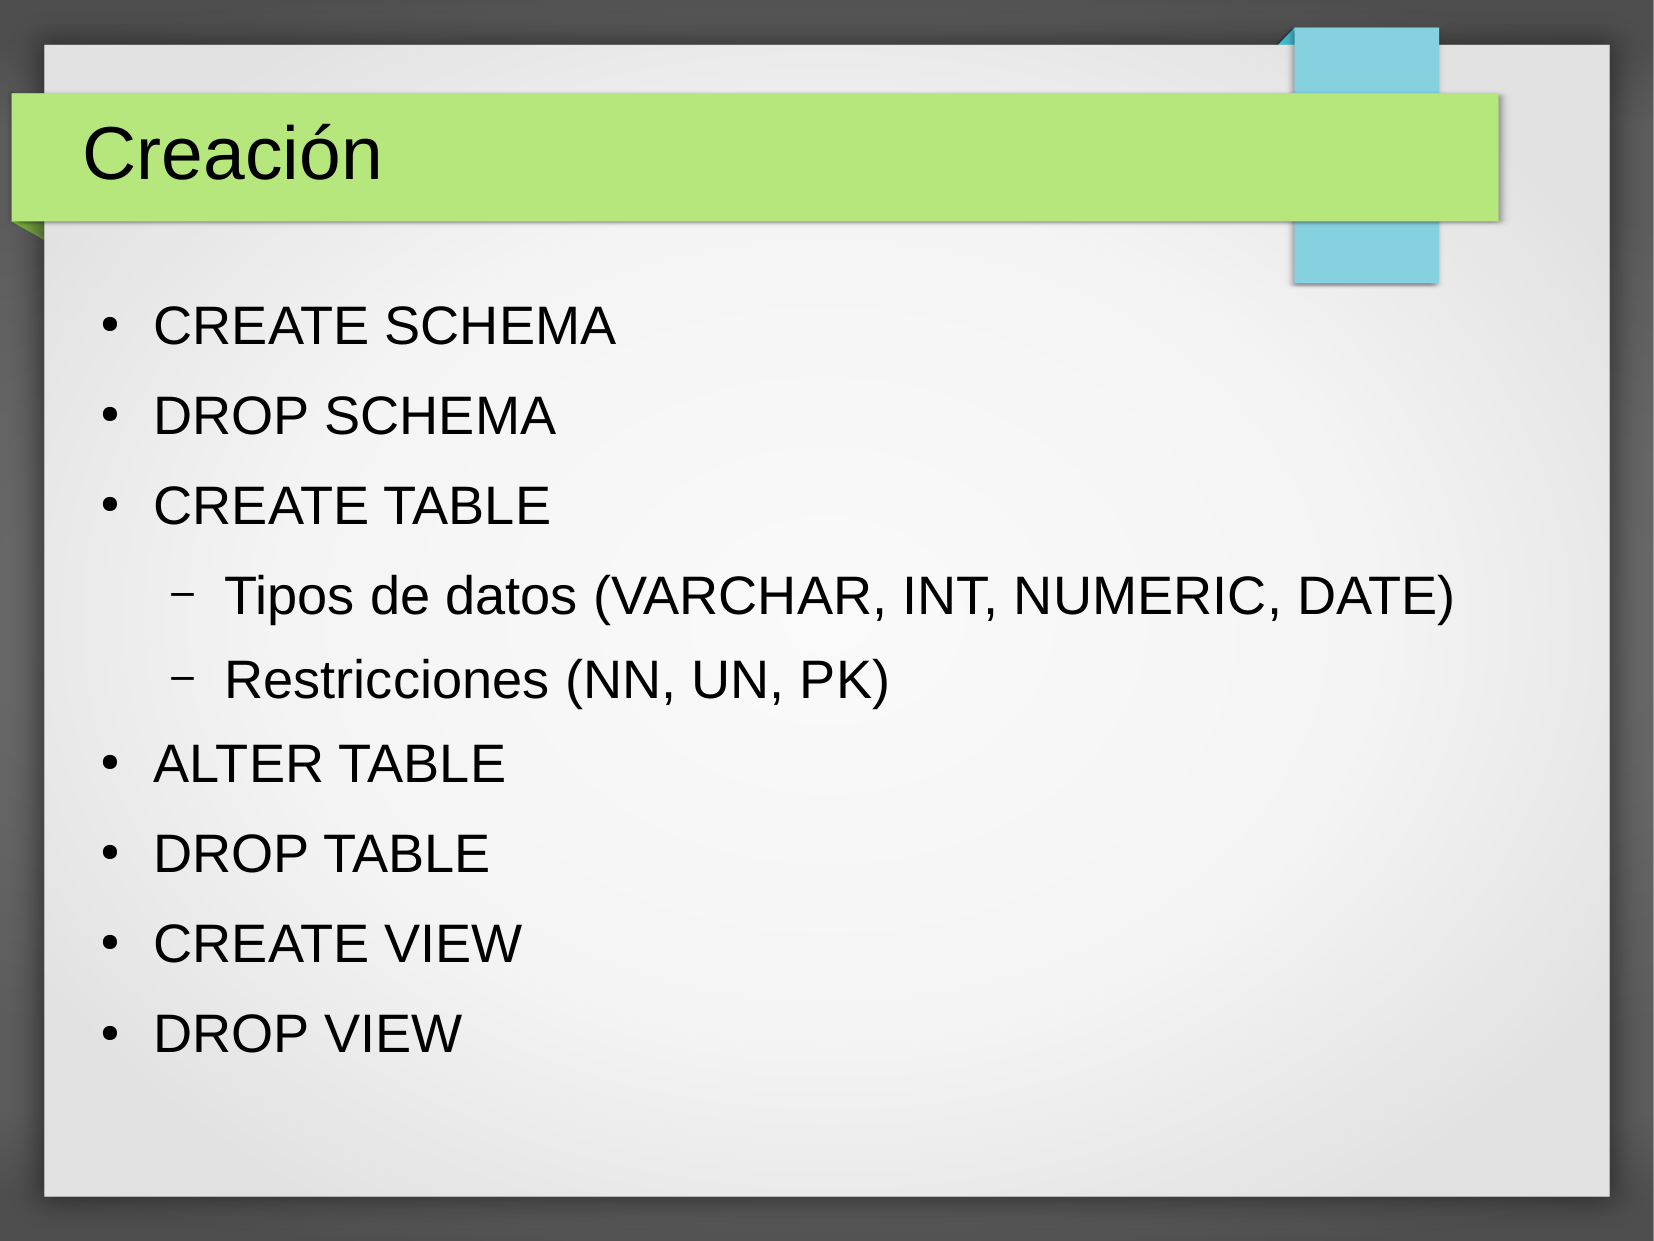

# Creación
CREATE SCHEMA
DROP SCHEMA
CREATE TABLE
Tipos de datos (VARCHAR, INT, NUMERIC, DATE)
Restricciones (NN, UN, PK)
ALTER TABLE
DROP TABLE
CREATE VIEW
DROP VIEW